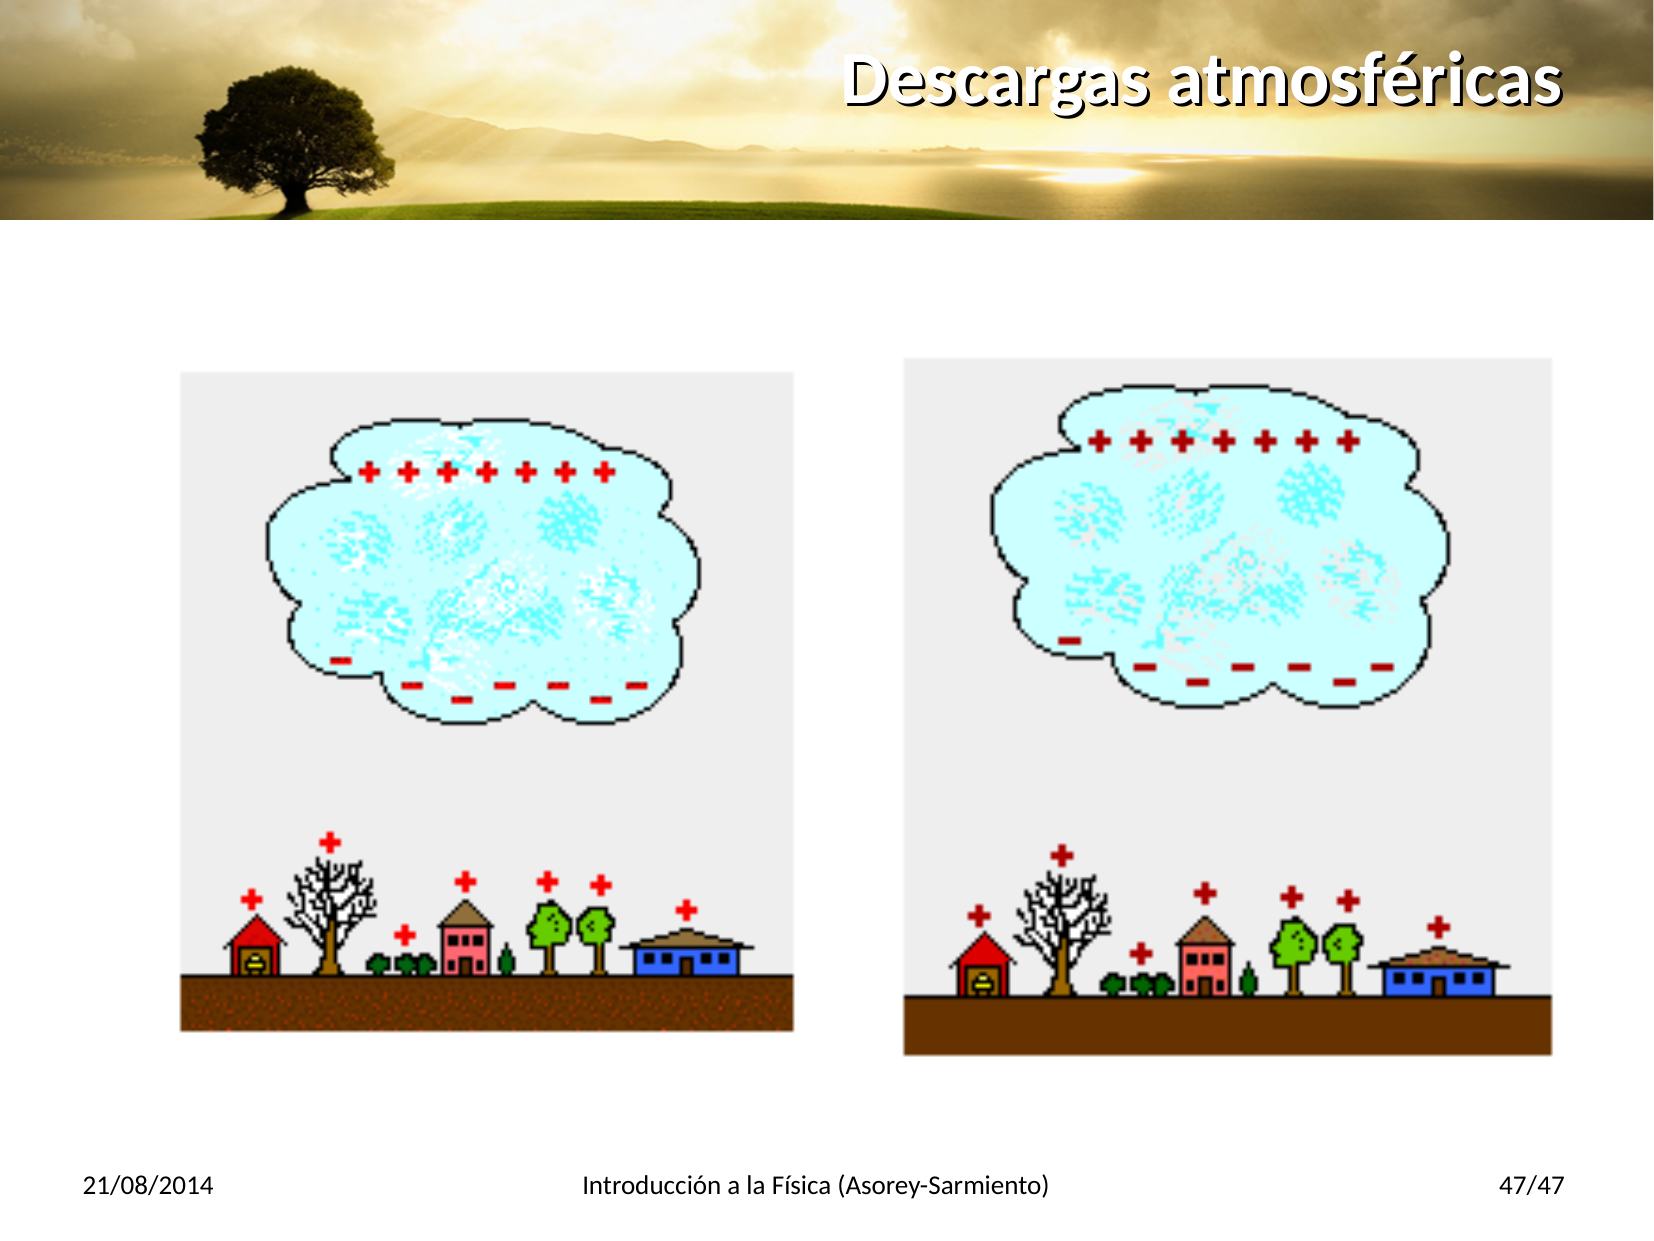

# Descargas atmosféricas
21/08/2014
Introducción a la Física (Asorey-Sarmiento)
47